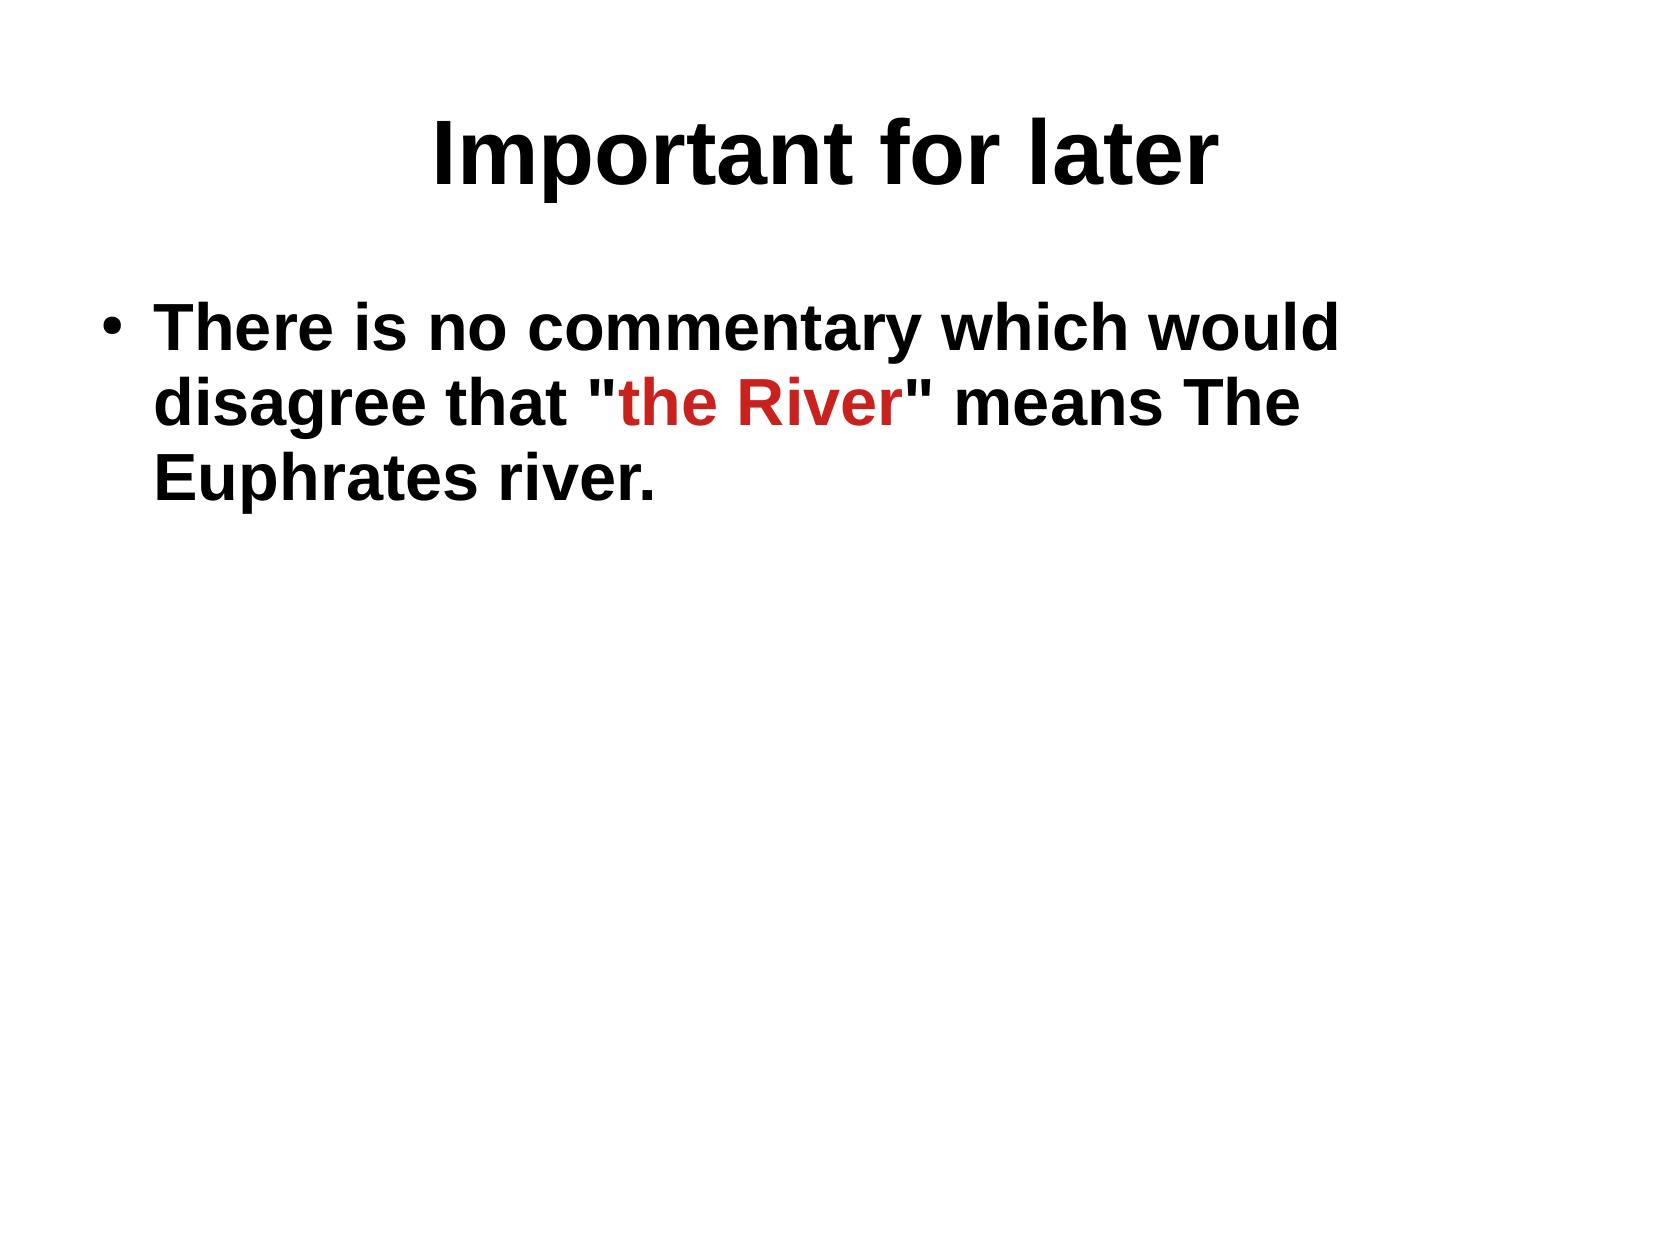

# Important for later
There is no commentary which would disagree that "the River" means The Euphrates river.